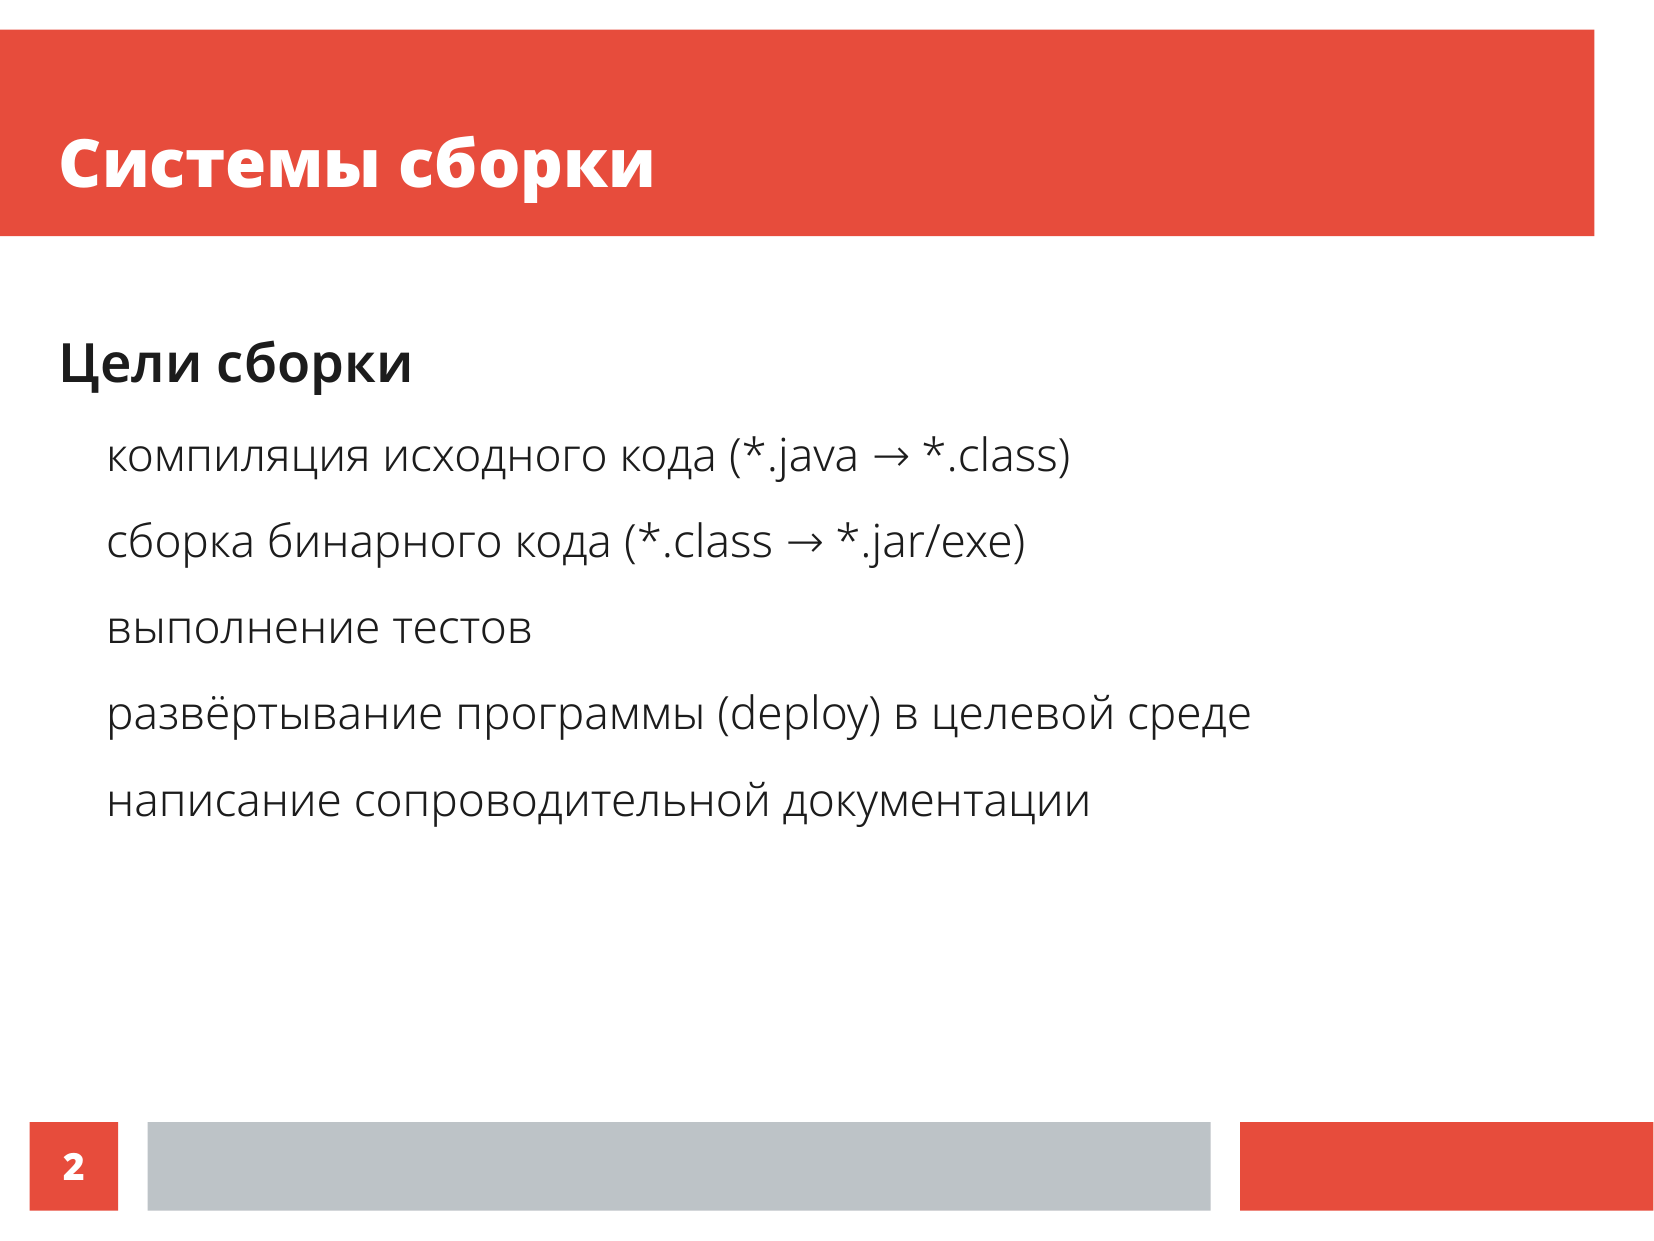

# Системы сборки
Цели сборки
компиляция исходного кода (*.java → *.class)
сборка бинарного кода (*.class → *.jar/exe)
выполнение тестов
развёртывание программы (deploy) в целевой среде
написание сопроводительной документации
2